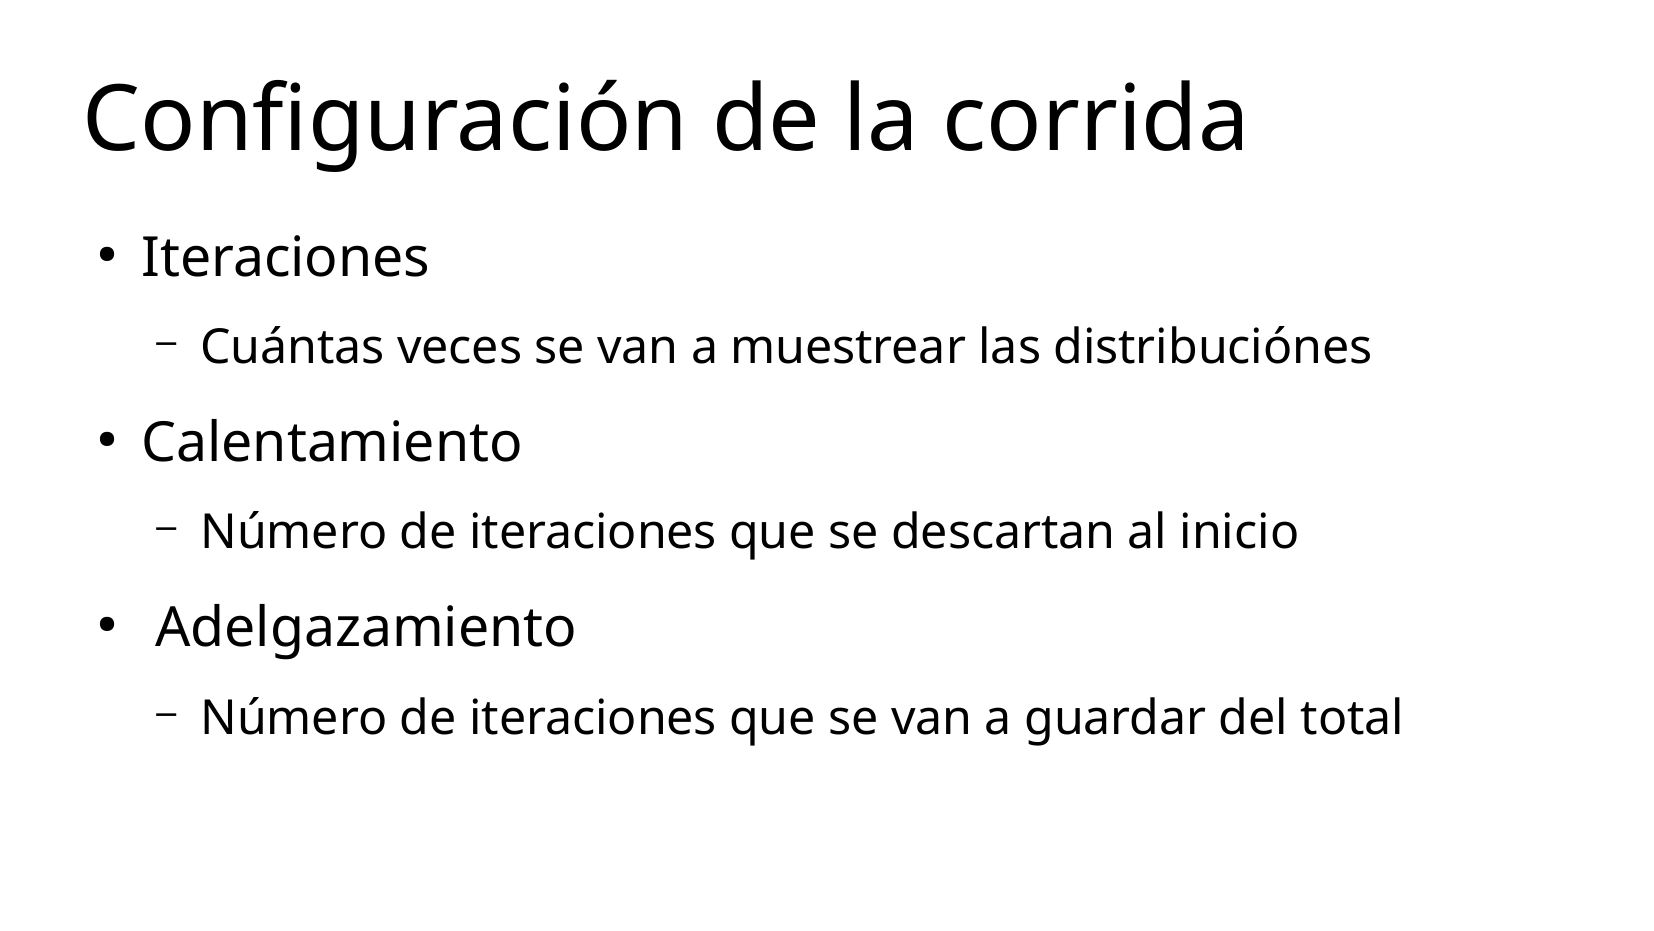

# Configuración de la corrida
Iteraciones
Cuántas veces se van a muestrear las distribuciónes
Calentamiento
Número de iteraciones que se descartan al inicio
 Adelgazamiento
Número de iteraciones que se van a guardar del total